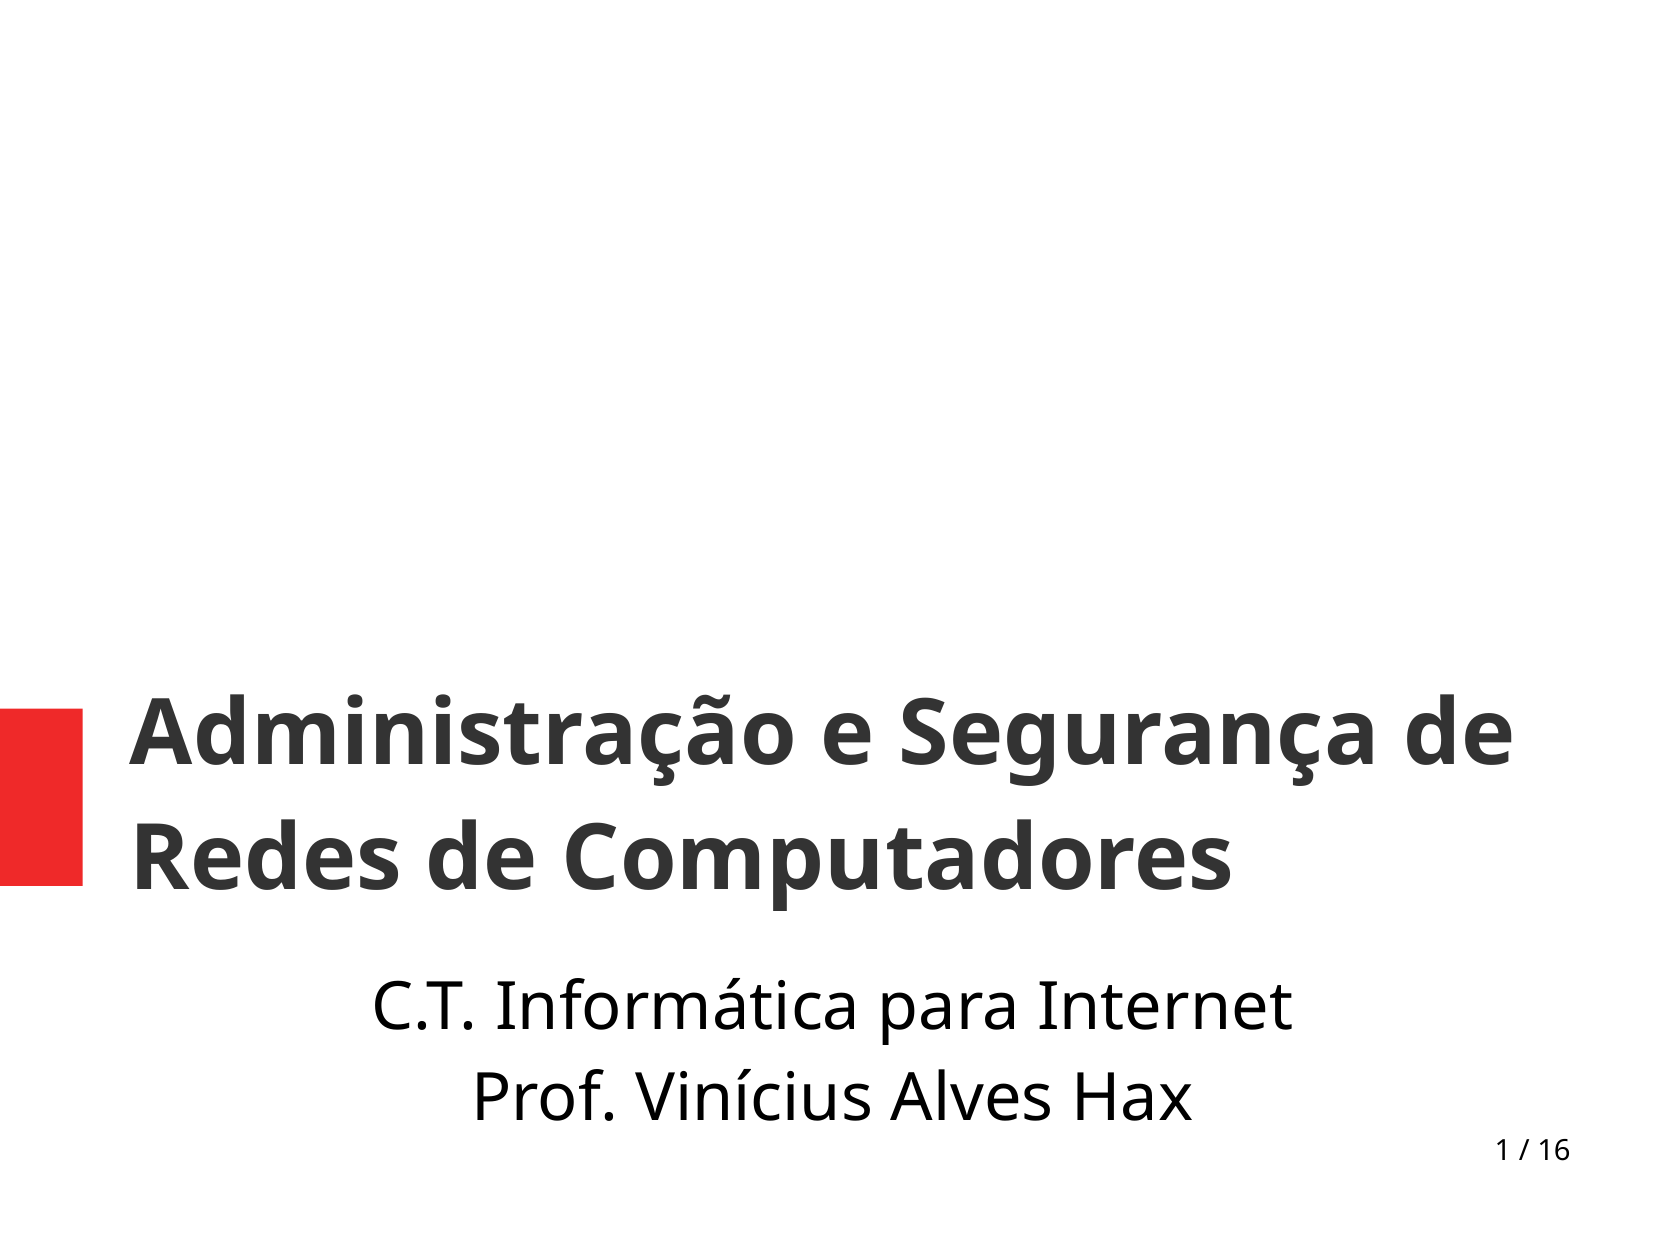

# Administração e Segurança de Redes de Computadores
C.T. Informática para Internet
Prof. Vinícius Alves Hax
1